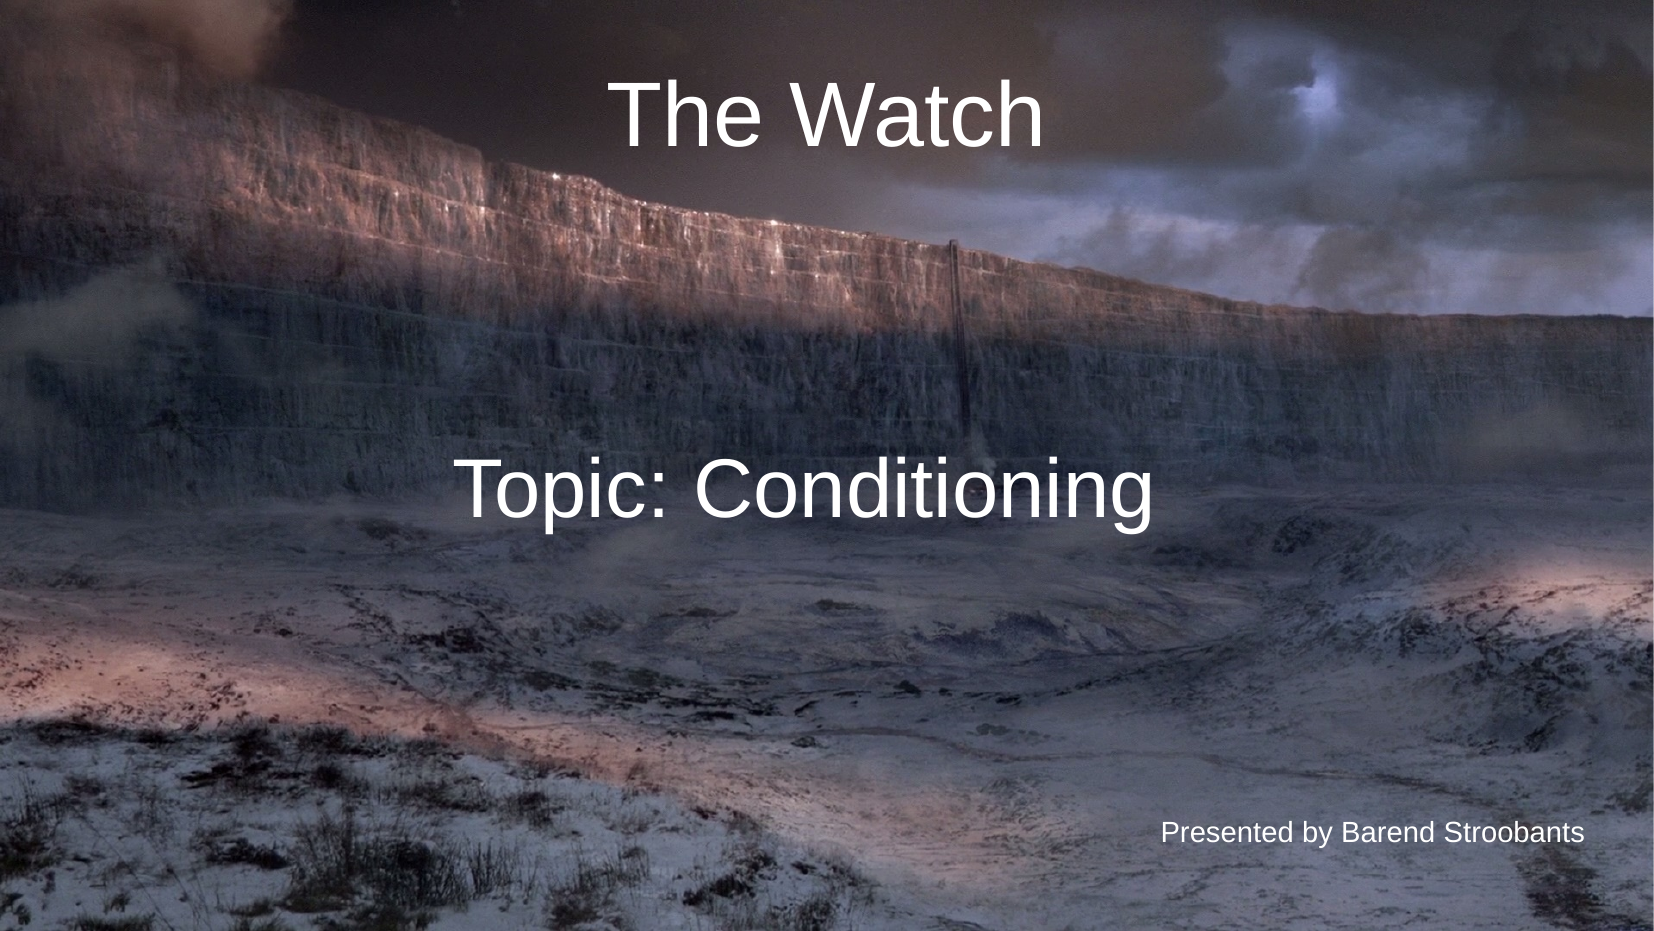

# The Watch
Topic: Conditioning
Presented by Barend Stroobants